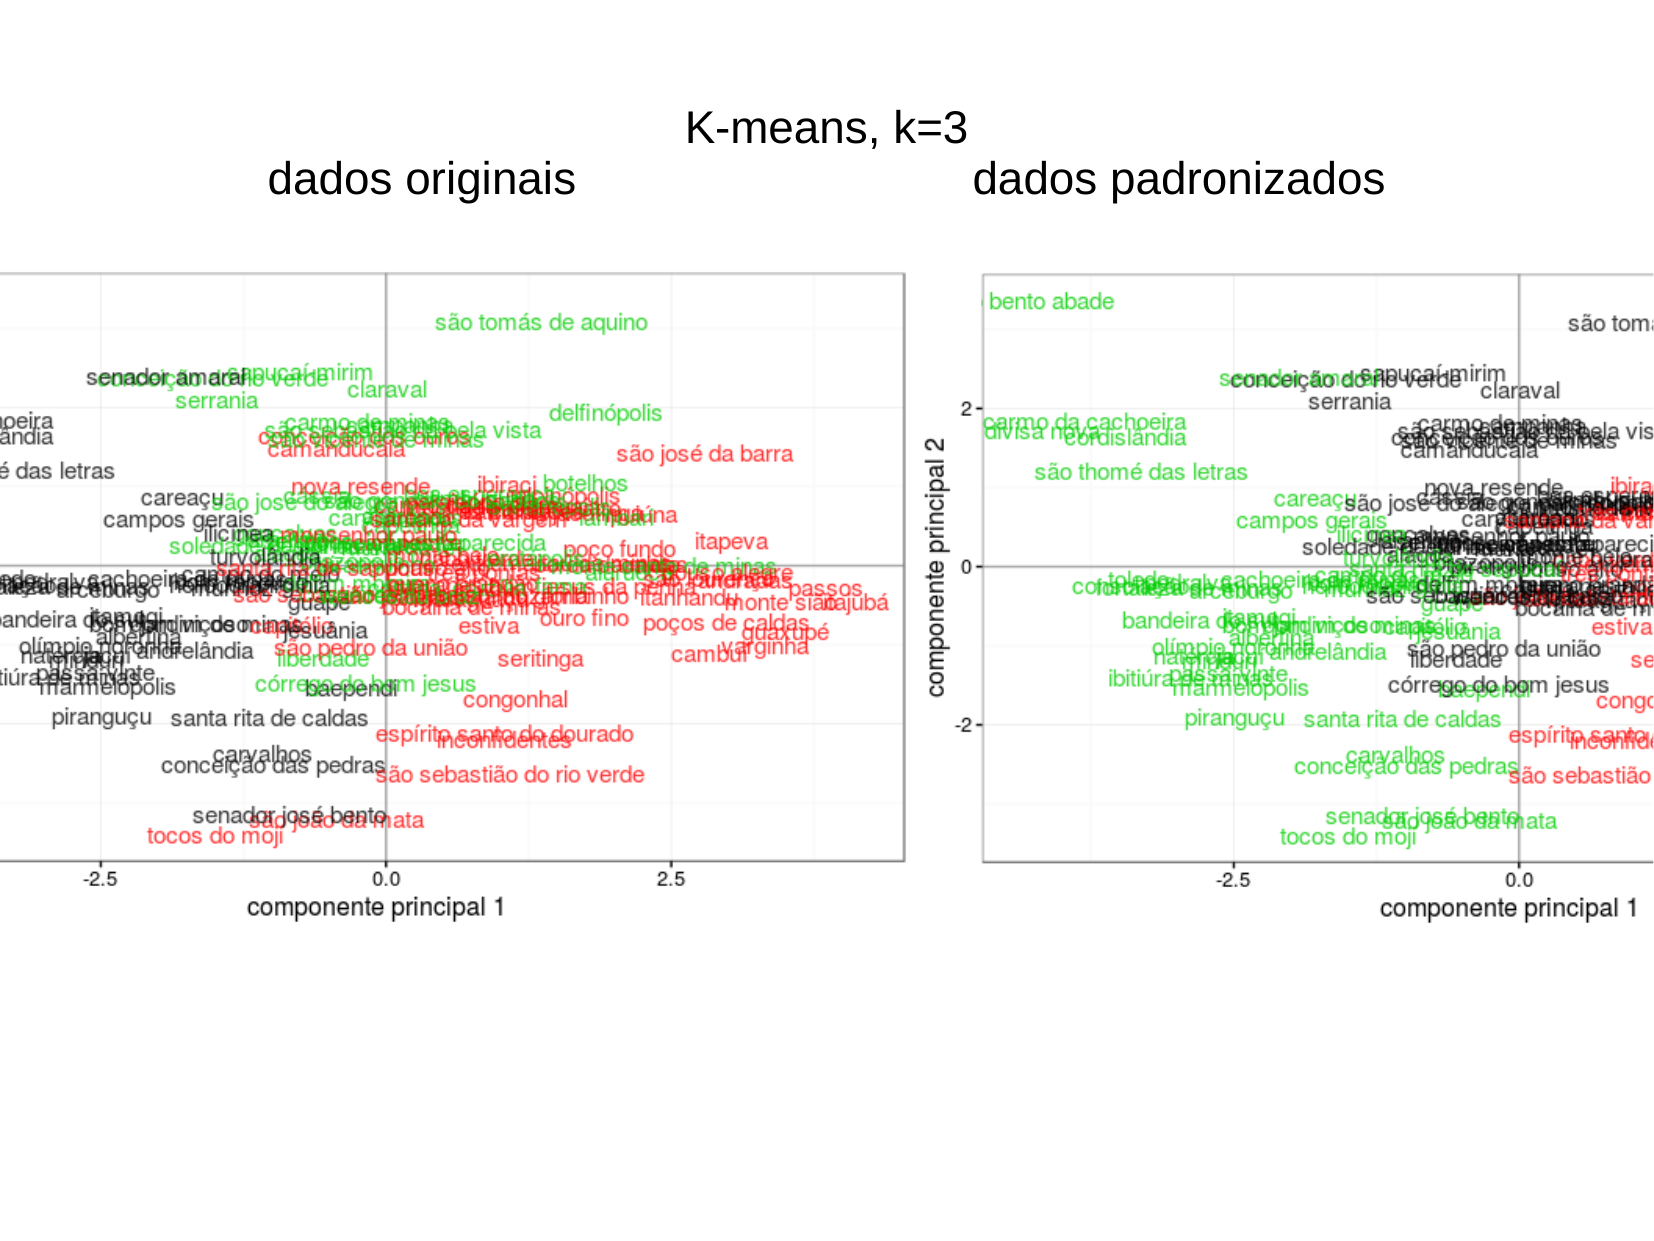

# K-means, k=3 dados originais dados padronizados